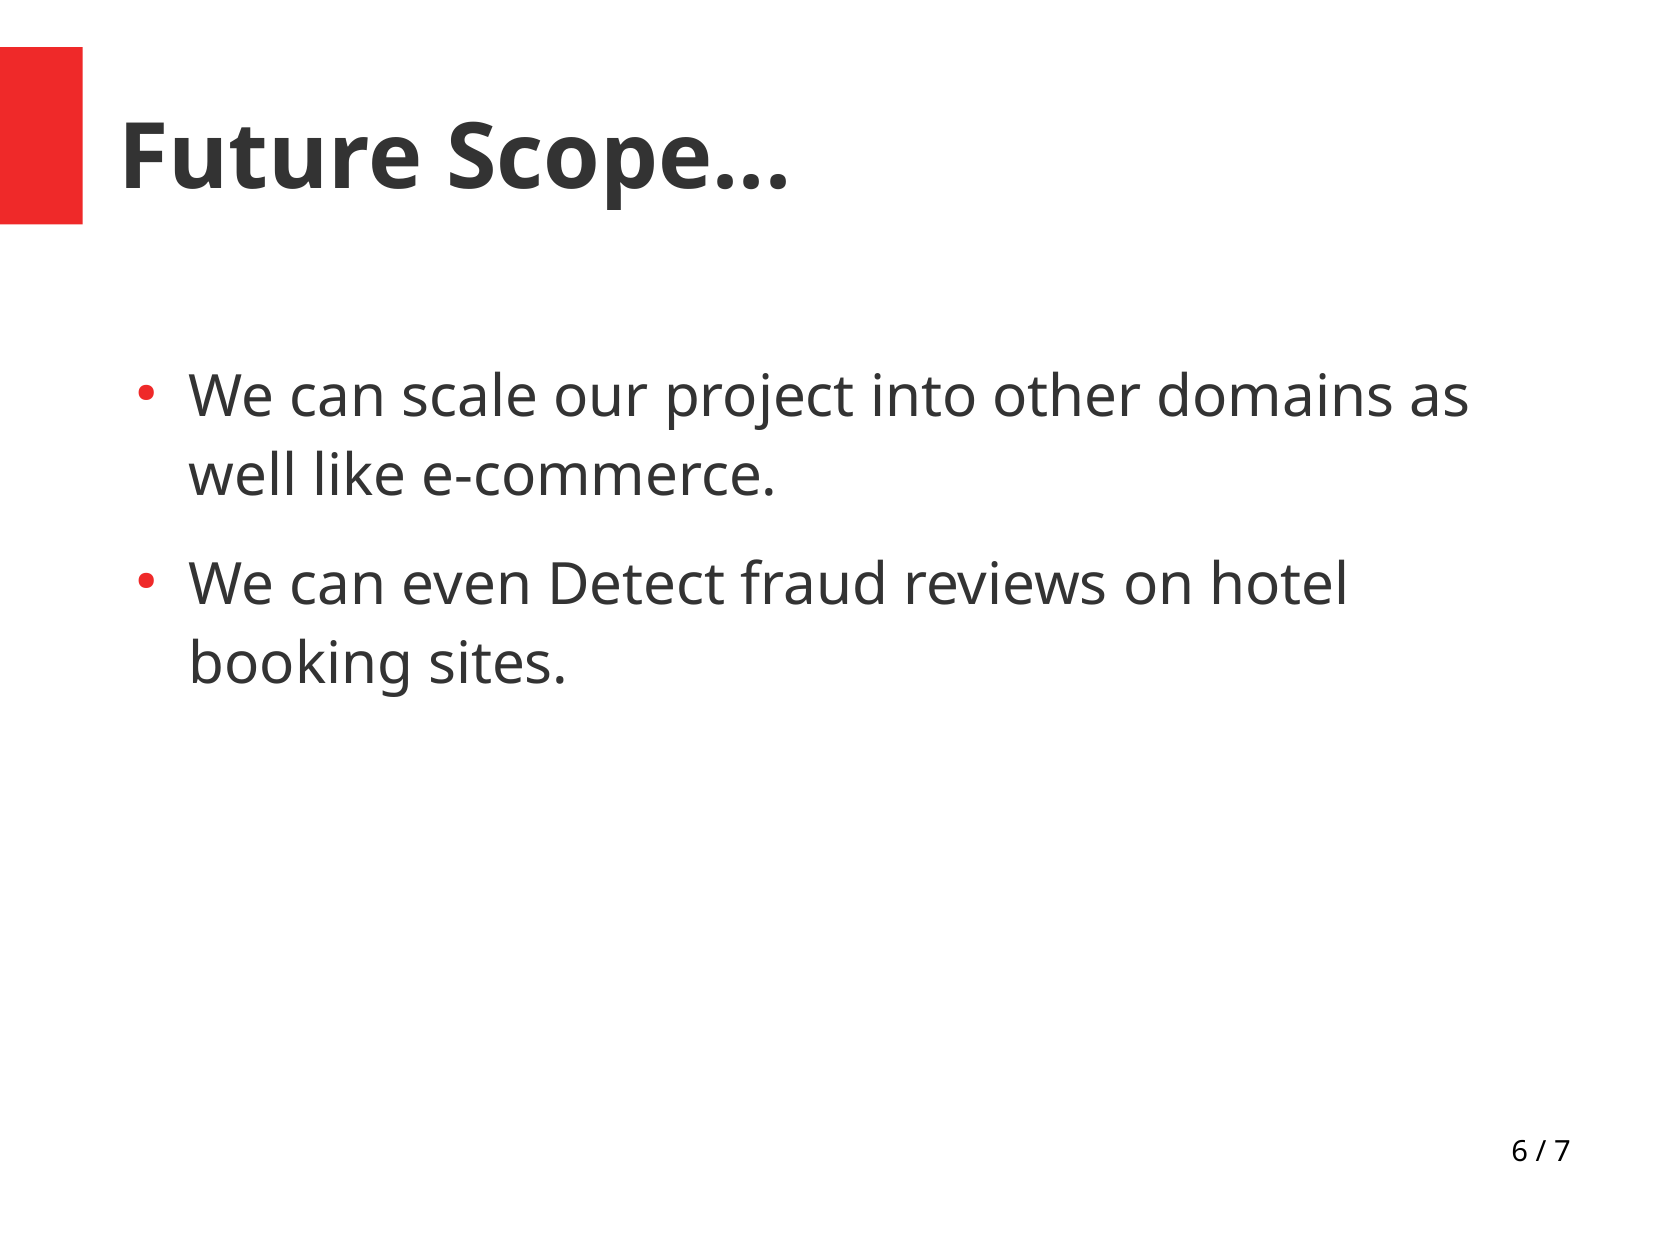

# Future Scope...
We can scale our project into other domains as well like e-commerce.
We can even Detect fraud reviews on hotel booking sites.
6